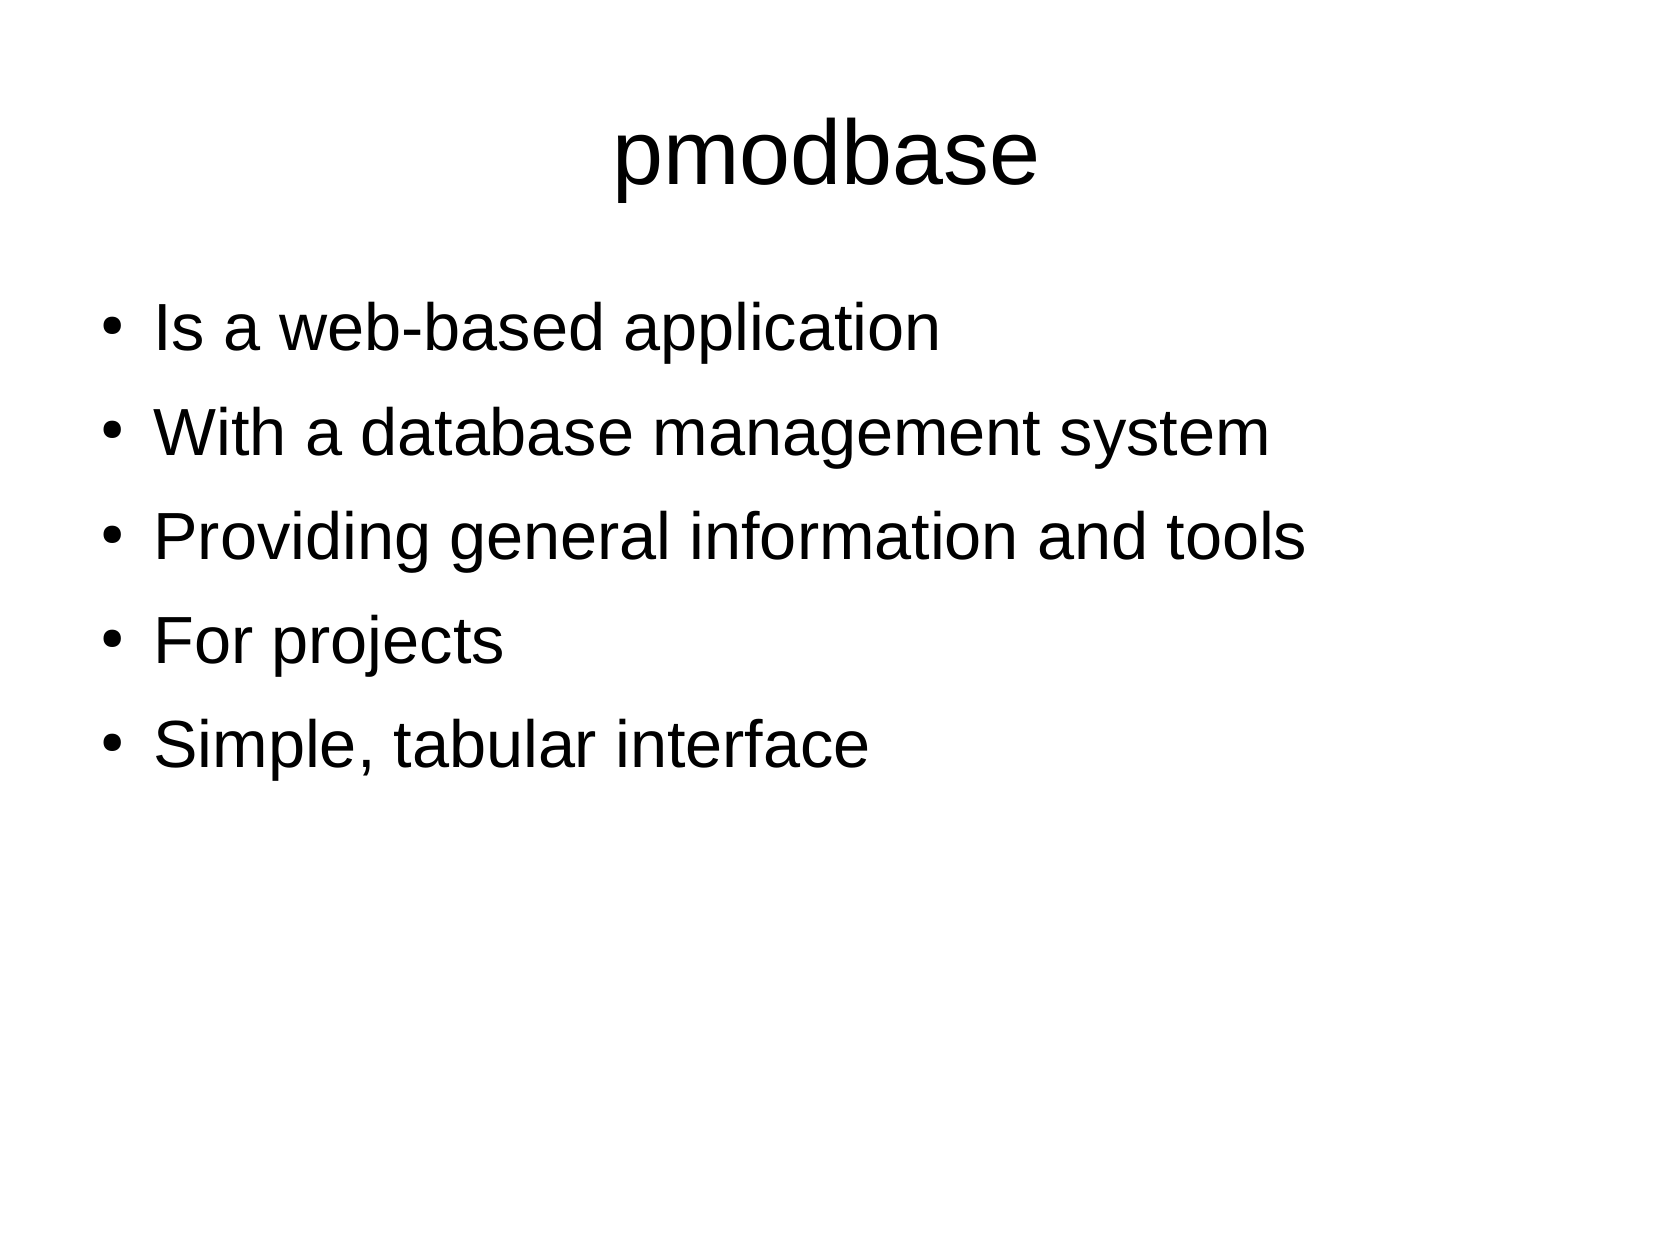

# pmodbase
Is a web-based application
With a database management system
Providing general information and tools
For projects
Simple, tabular interface